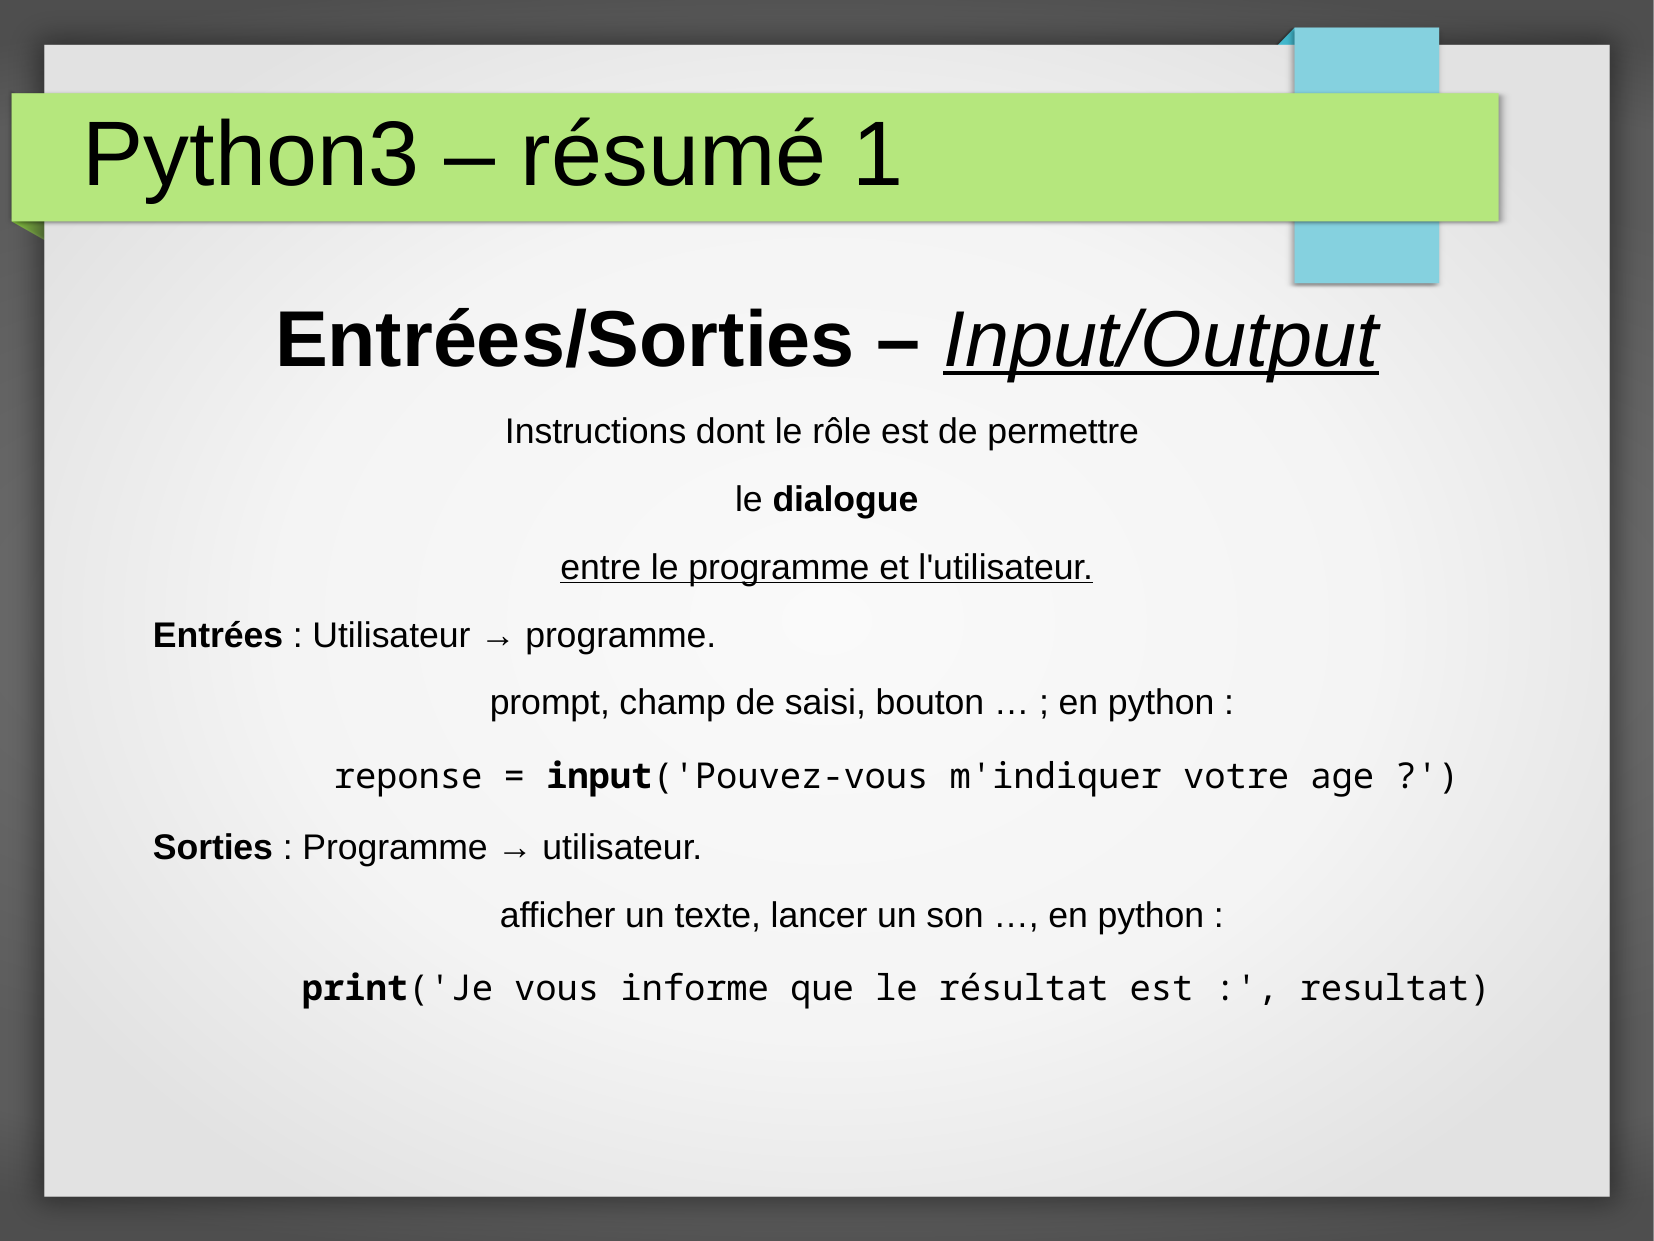

# Python3 – résumé 1
Entrées/Sorties – Input/Output
Instructions dont le rôle est de permettre
le dialogue
entre le programme et l'utilisateur.
Entrées : Utilisateur → programme.
prompt, champ de saisi, bouton … ; en python :
reponse = input('Pouvez-vous m'indiquer votre age ?')
Sorties : Programme → utilisateur.
afficher un texte, lancer un son …, en python :
print('Je vous informe que le résultat est :', resultat)